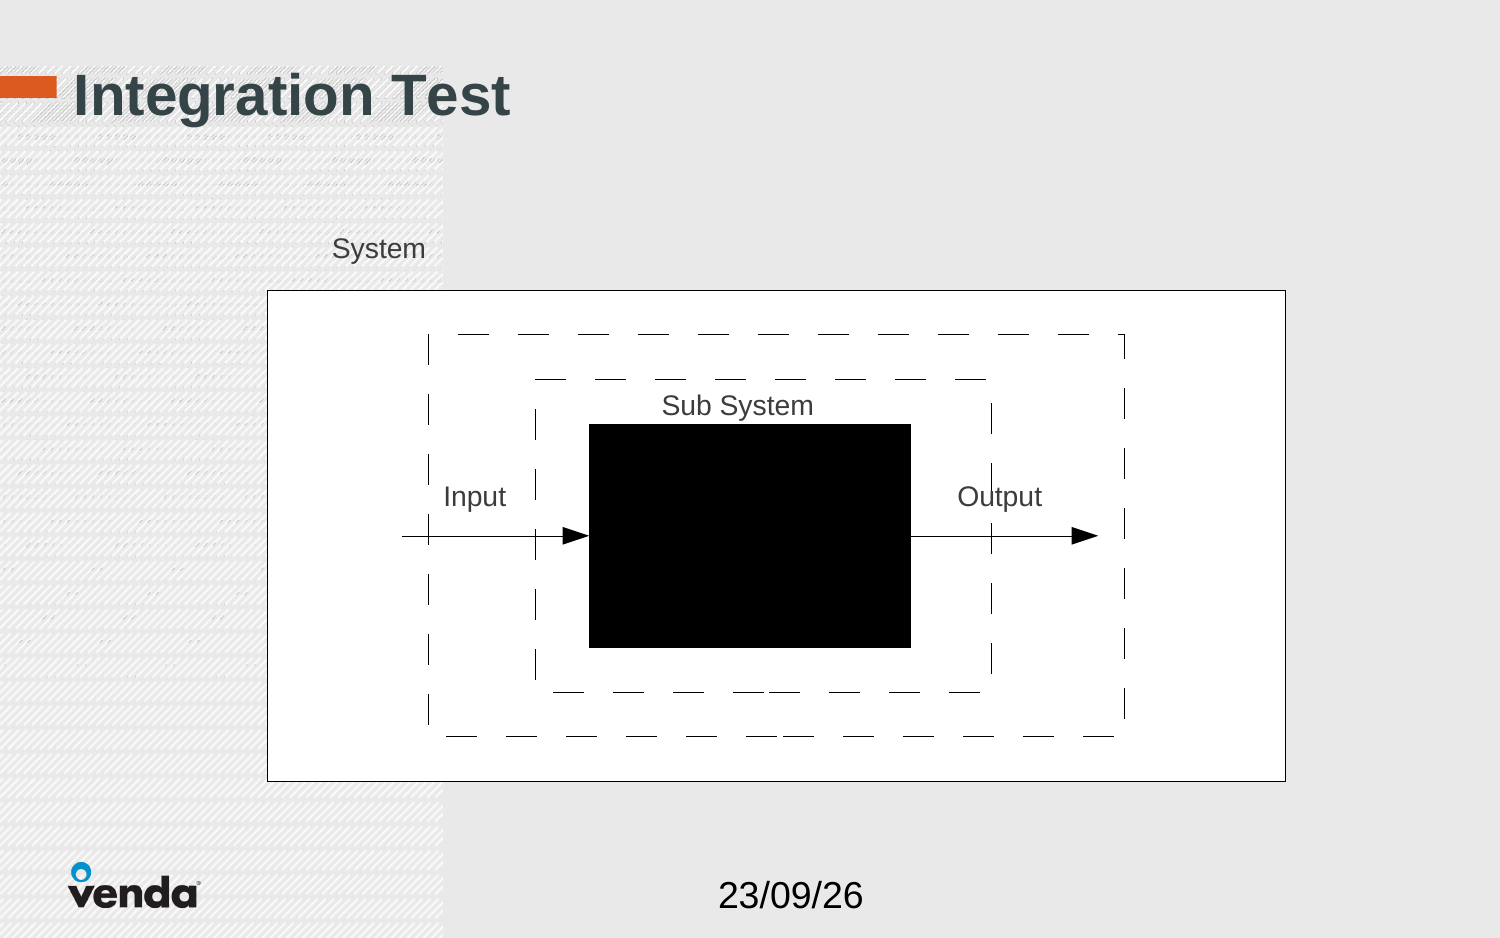

# Integration Test
System
Sub System
Input
Output